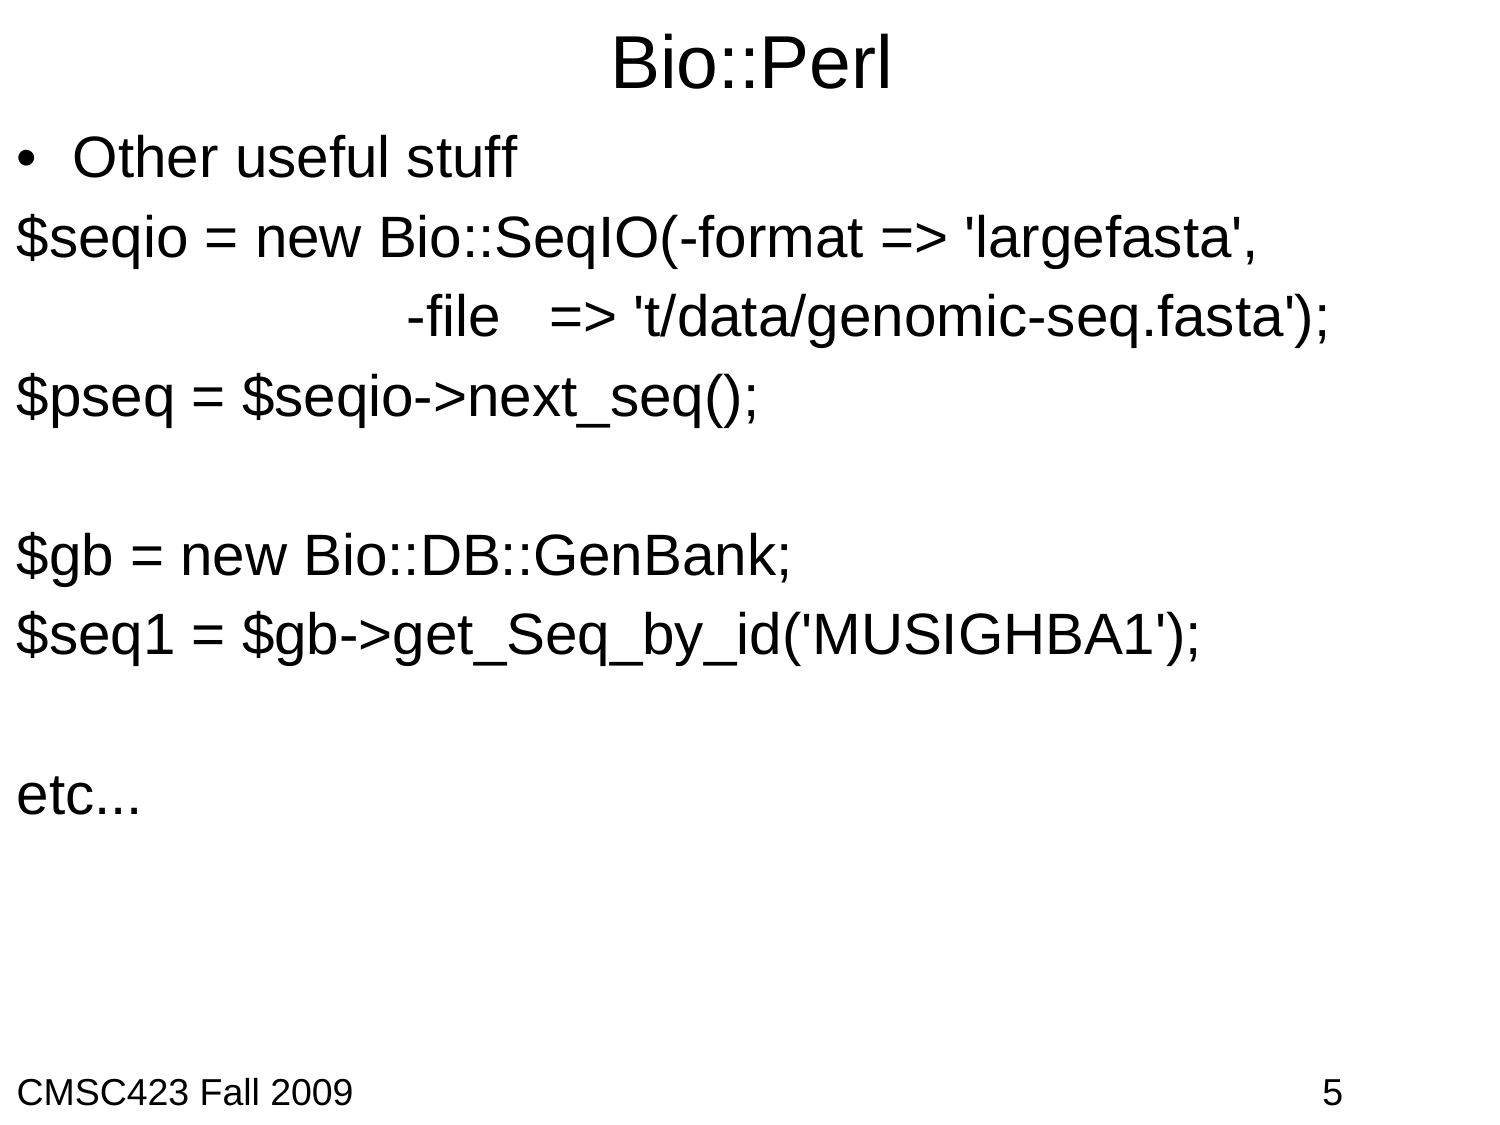

# Bio::Perl
Other useful stuff
$seqio = new Bio::SeqIO(-format => 'largefasta',
 -file => 't/data/genomic-seq.fasta');
$pseq = $seqio->next_seq();
$gb = new Bio::DB::GenBank;
$seq1 = $gb->get_Seq_by_id('MUSIGHBA1');
etc...
CMSC423 Fall 2009
5